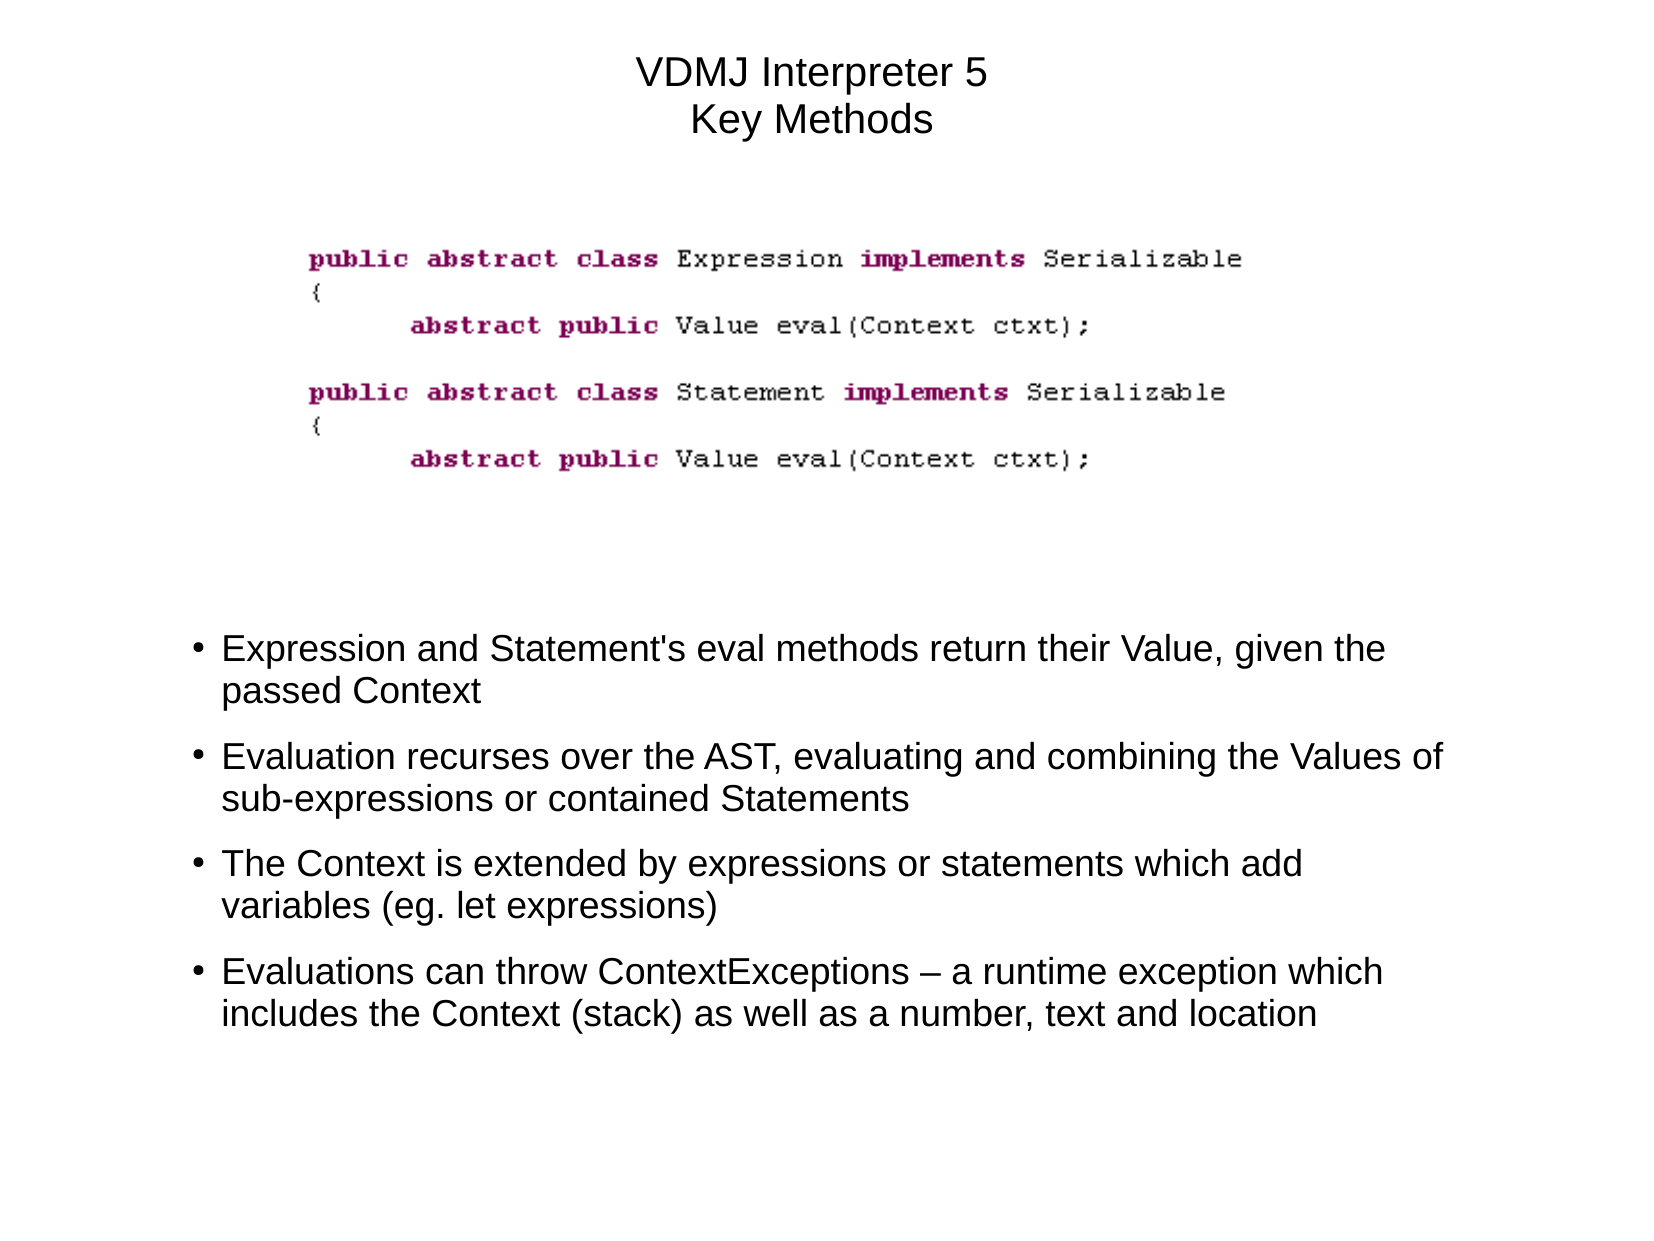

VDMJ Interpreter 5
Key Methods
Expression and Statement's eval methods return their Value, given the passed Context
Evaluation recurses over the AST, evaluating and combining the Values of sub-expressions or contained Statements
The Context is extended by expressions or statements which add variables (eg. let expressions)
Evaluations can throw ContextExceptions – a runtime exception which includes the Context (stack) as well as a number, text and location